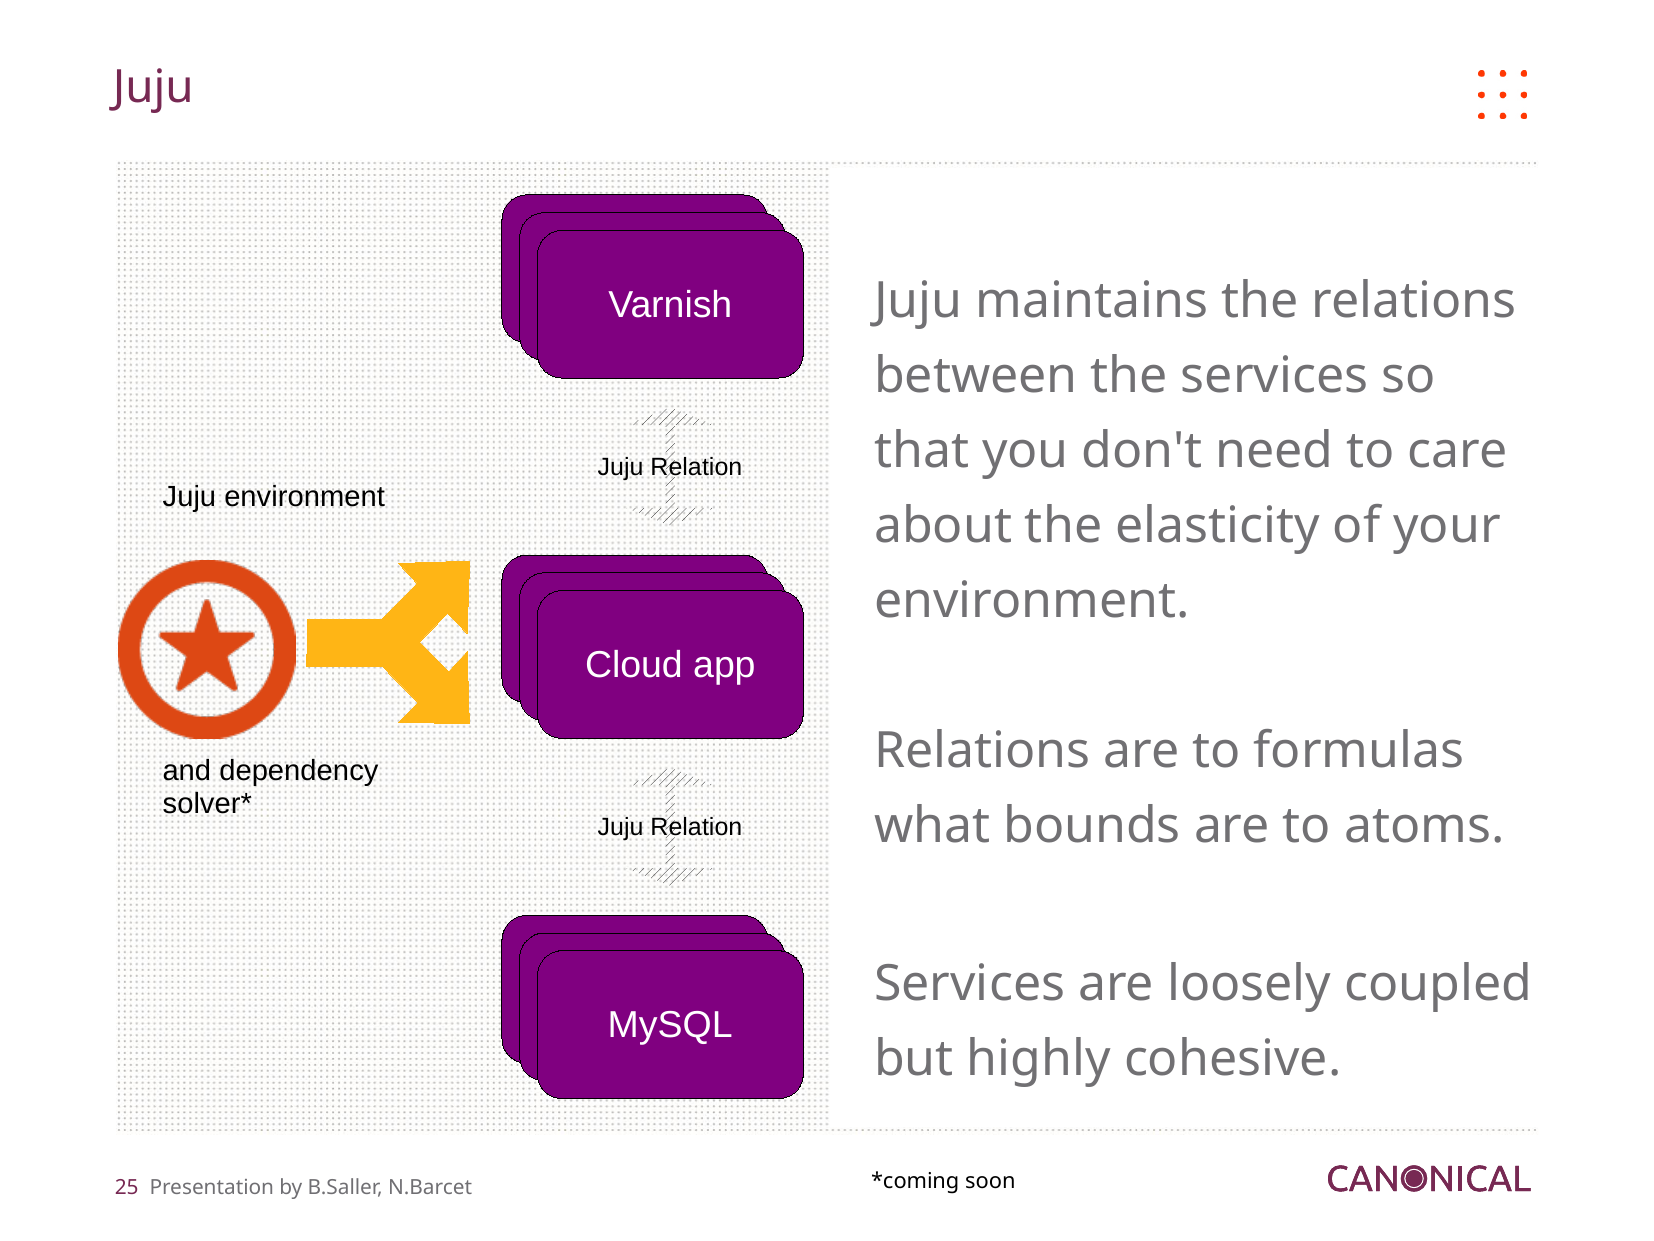

# Juju
Varnish
Juju maintains the relations between the services so that you don't need to care about the elasticity of your environment.
Relations are to formulas what bounds are to atoms.
Services are loosely coupled but highly cohesive.
Juju Relation
Juju environment
Cloud app
Cloud app
Cloud app
and dependency solver*
Juju Relation
MySQL
MySQL
*coming soon